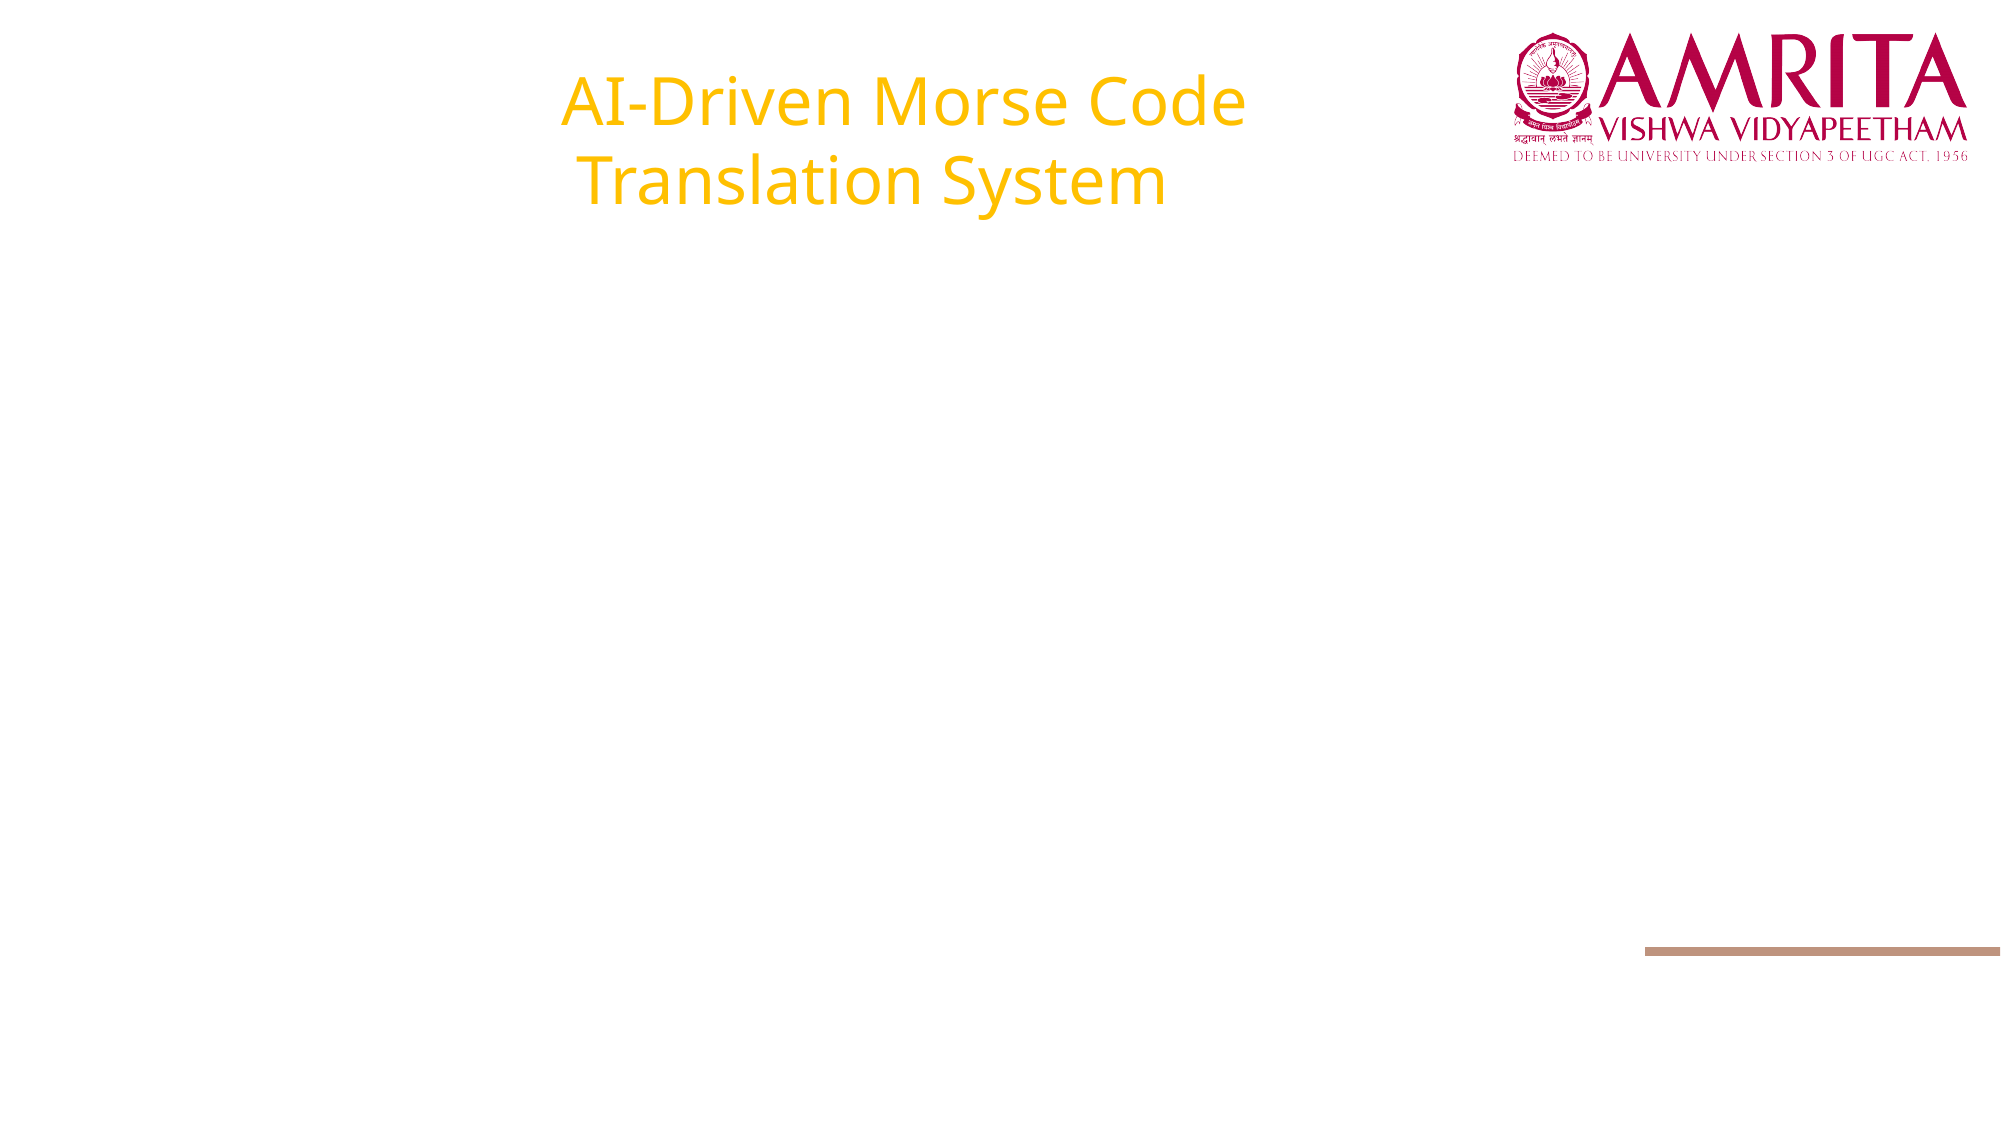

AI-Driven Morse Code
 Translation System
# Subject: ELECTRONICS AND ELECTRICAL ENGINEERING Institution: Amrita University Presented By: -AAKASH G S (CB.SC.U4AIE24101) -NEERAJ T (CB.SC.U4AIE24141) -NITHIN AARYA(CB.SC.U4AIE24142) -PUNEETH KUMAR KALINGA (CB.SC.U4AIE24146)